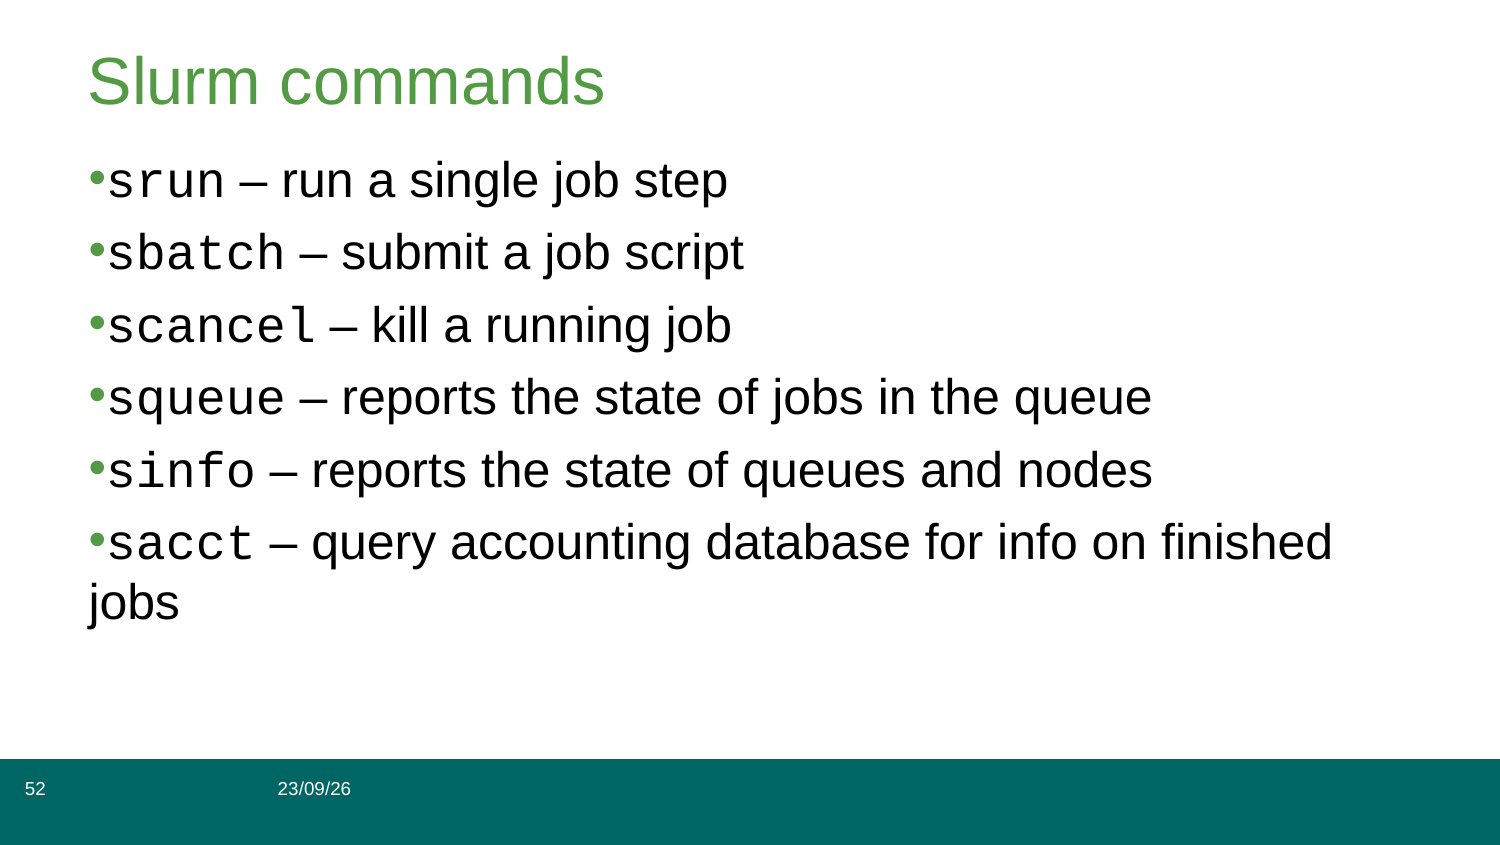

# Slurm commands
srun – run a single job step
sbatch – submit a job script
scancel – kill a running job
squeue – reports the state of jobs in the queue
sinfo – reports the state of queues and nodes
sacct – query accounting database for info on finished jobs